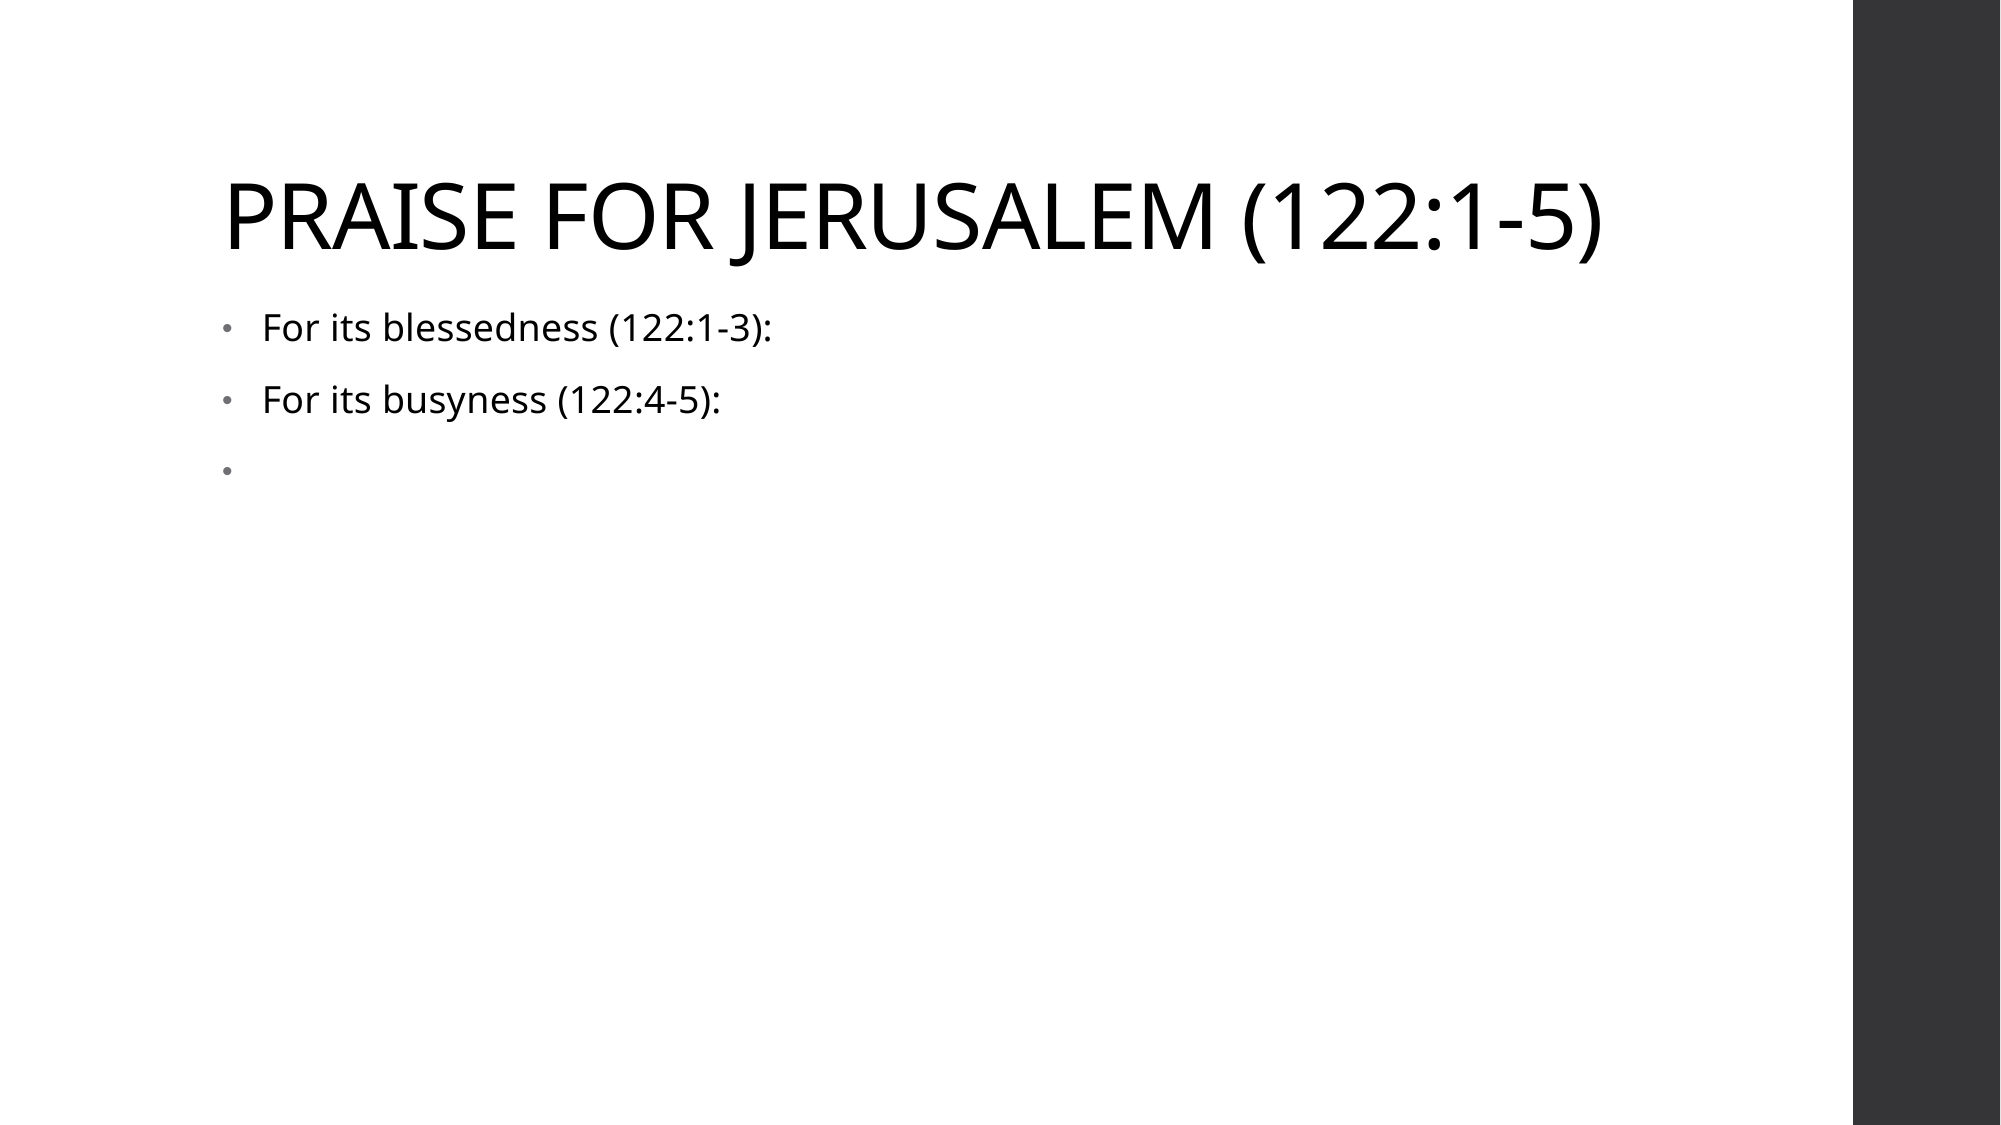

# PRAISE FOR JERUSALEM (122:1-5)
 For its blessedness (122:1-3):
 For its busyness (122:4-5):